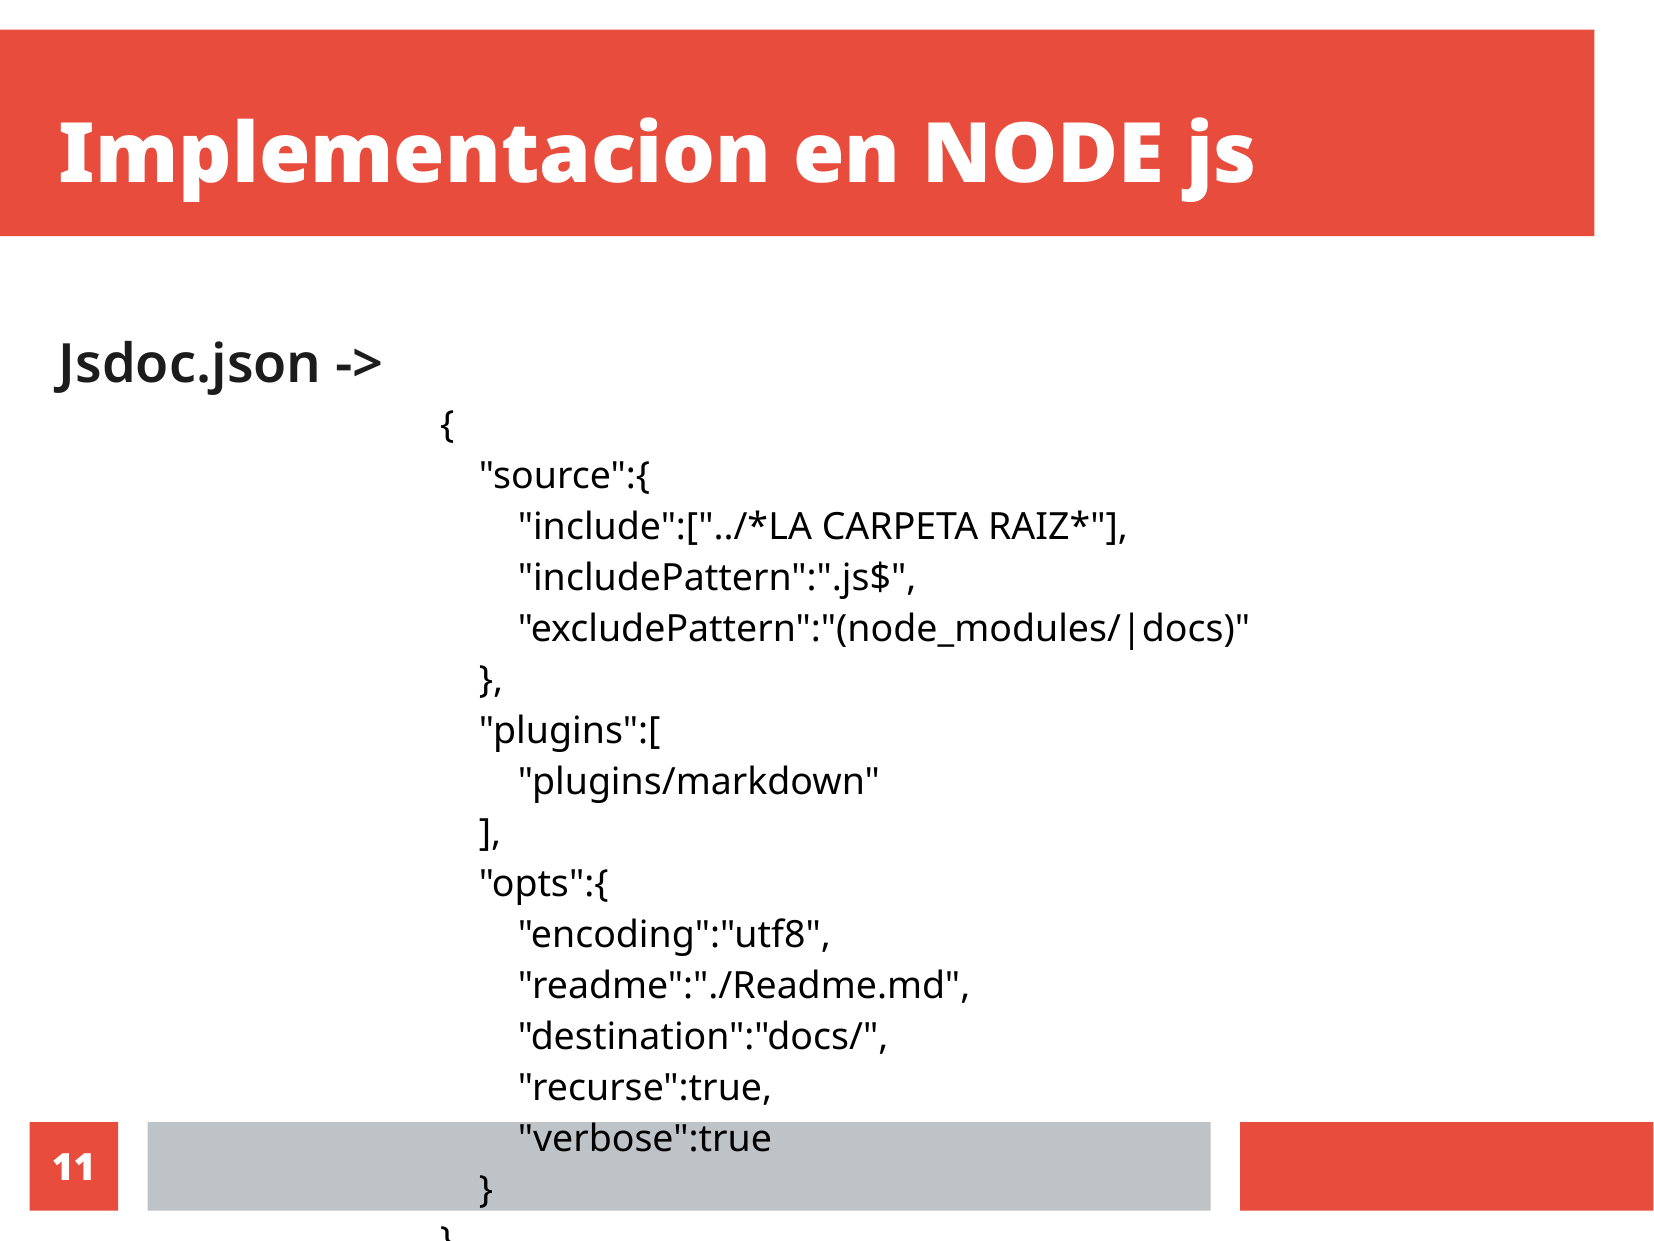

# Implementacion en NODE js
Jsdoc.json ->
{
 "source":{
 "include":["../*LA CARPETA RAIZ*"],
 "includePattern":".js$",
 "excludePattern":"(node_modules/|docs)"
 },
 "plugins":[
 "plugins/markdown"
 ],
 "opts":{
 "encoding":"utf8",
 "readme":"./Readme.md",
 "destination":"docs/",
 "recurse":true,
 "verbose":true
 }
}
11